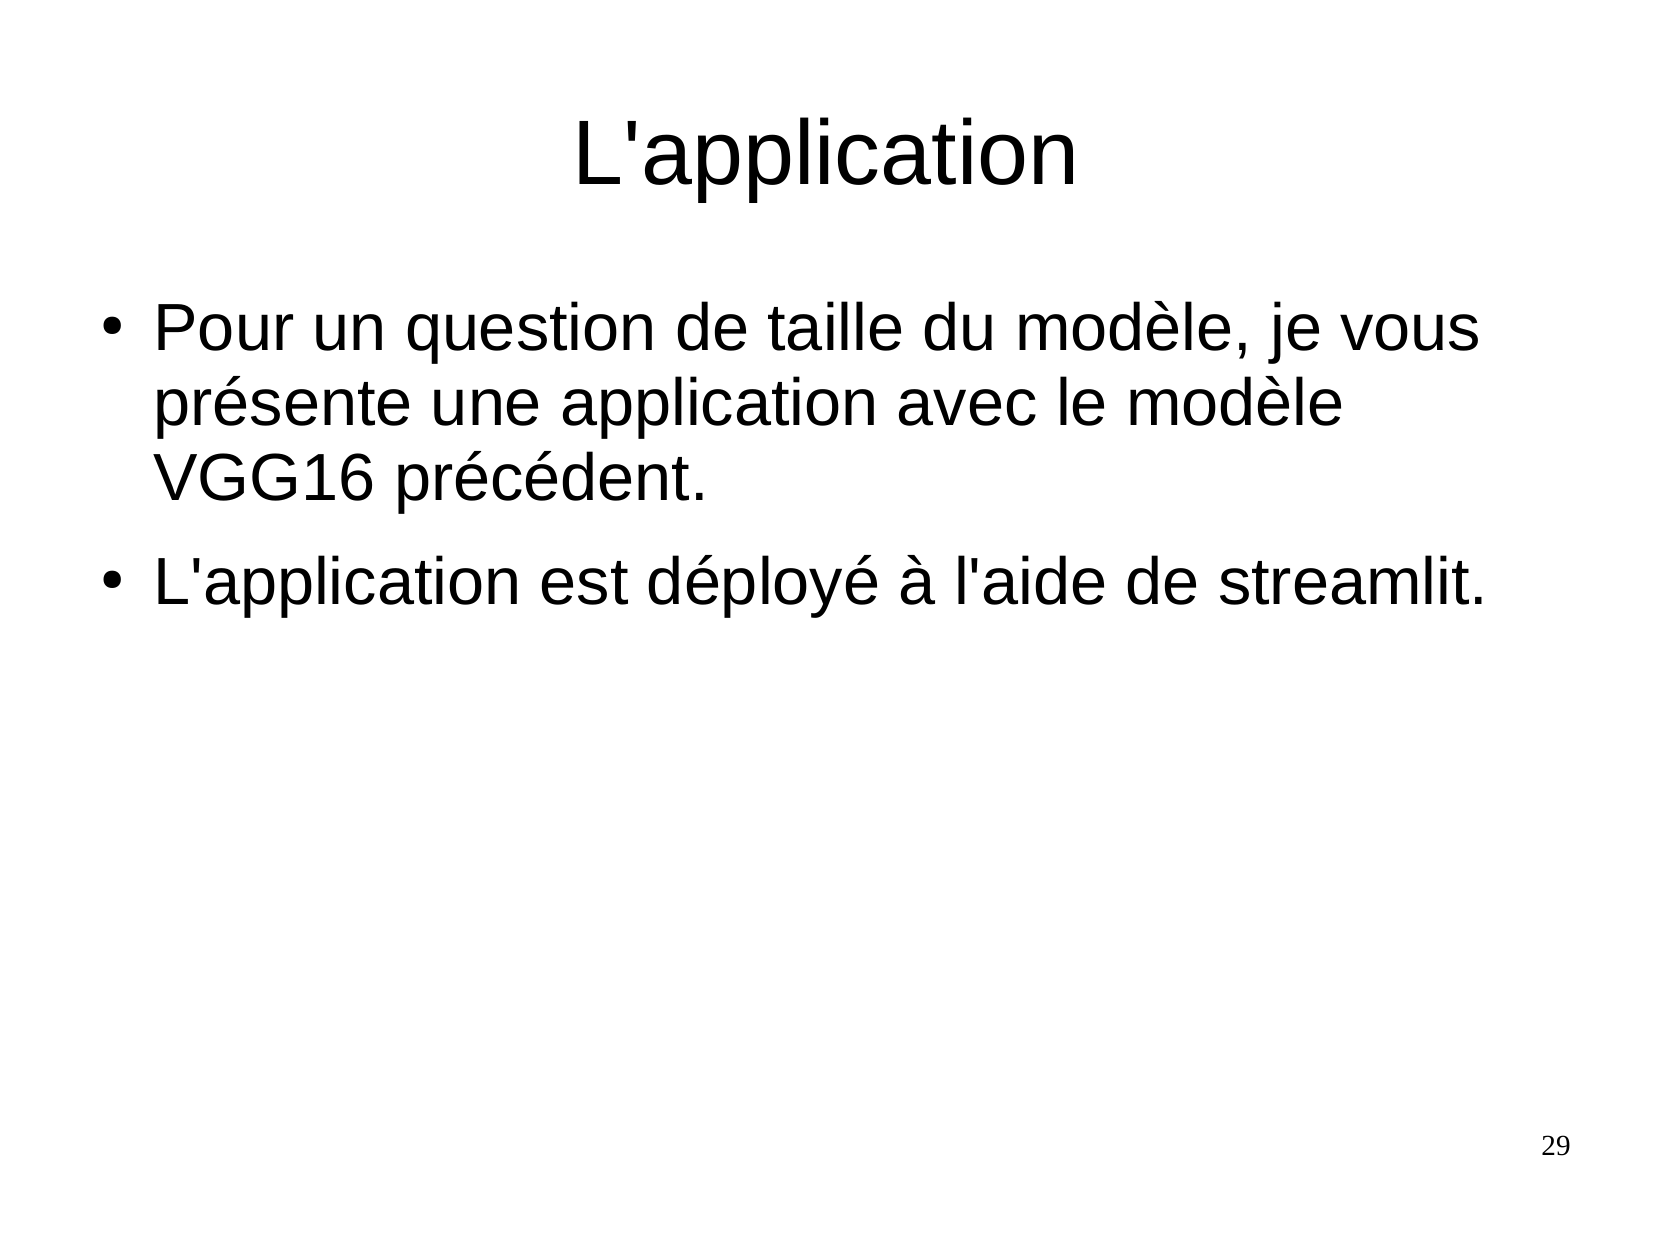

# L'application
Pour un question de taille du modèle, je vous présente une application avec le modèle VGG16 précédent.
L'application est déployé à l'aide de streamlit.
29